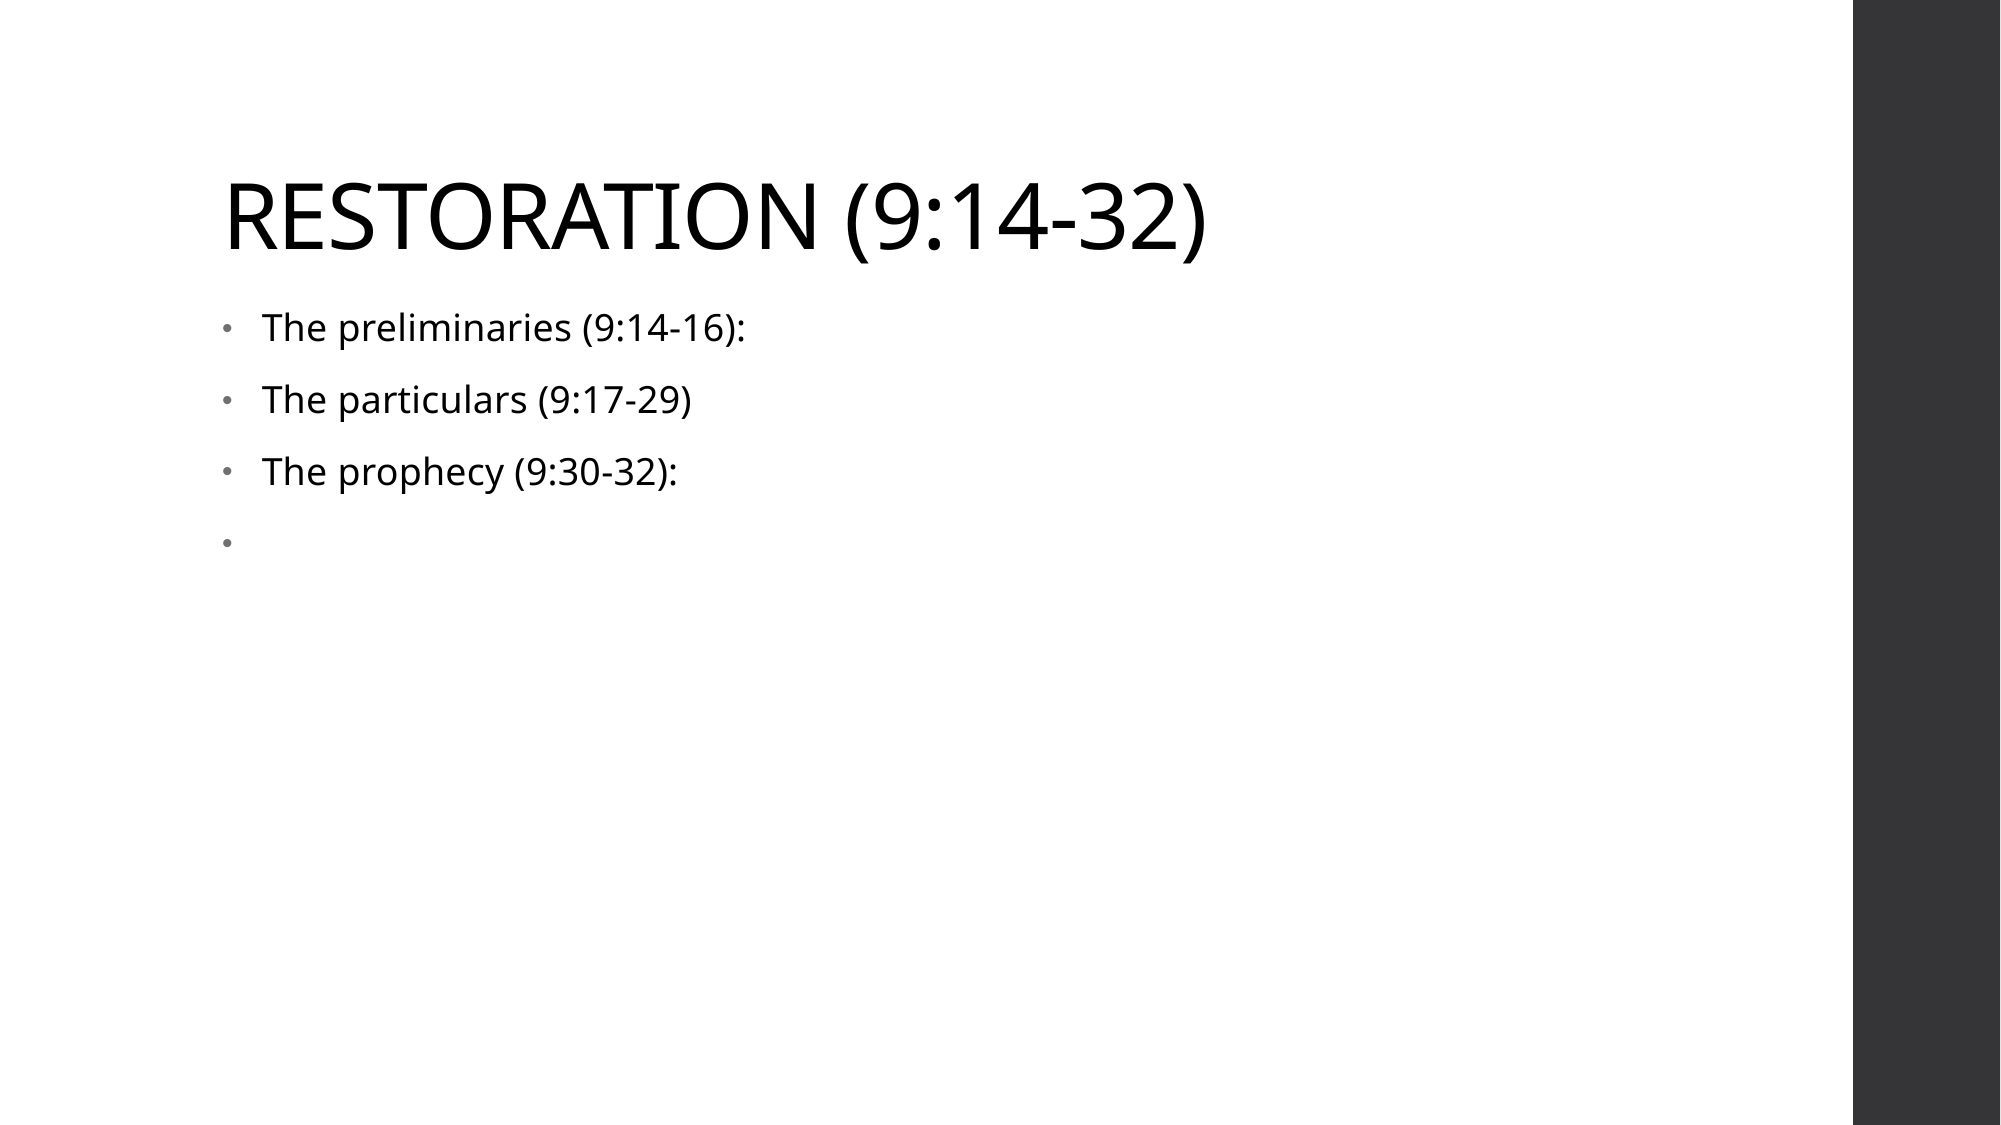

# RESTORATION (9:14-32)
 The preliminaries (9:14-16):
 The particulars (9:17-29)
 The prophecy (9:30-32):